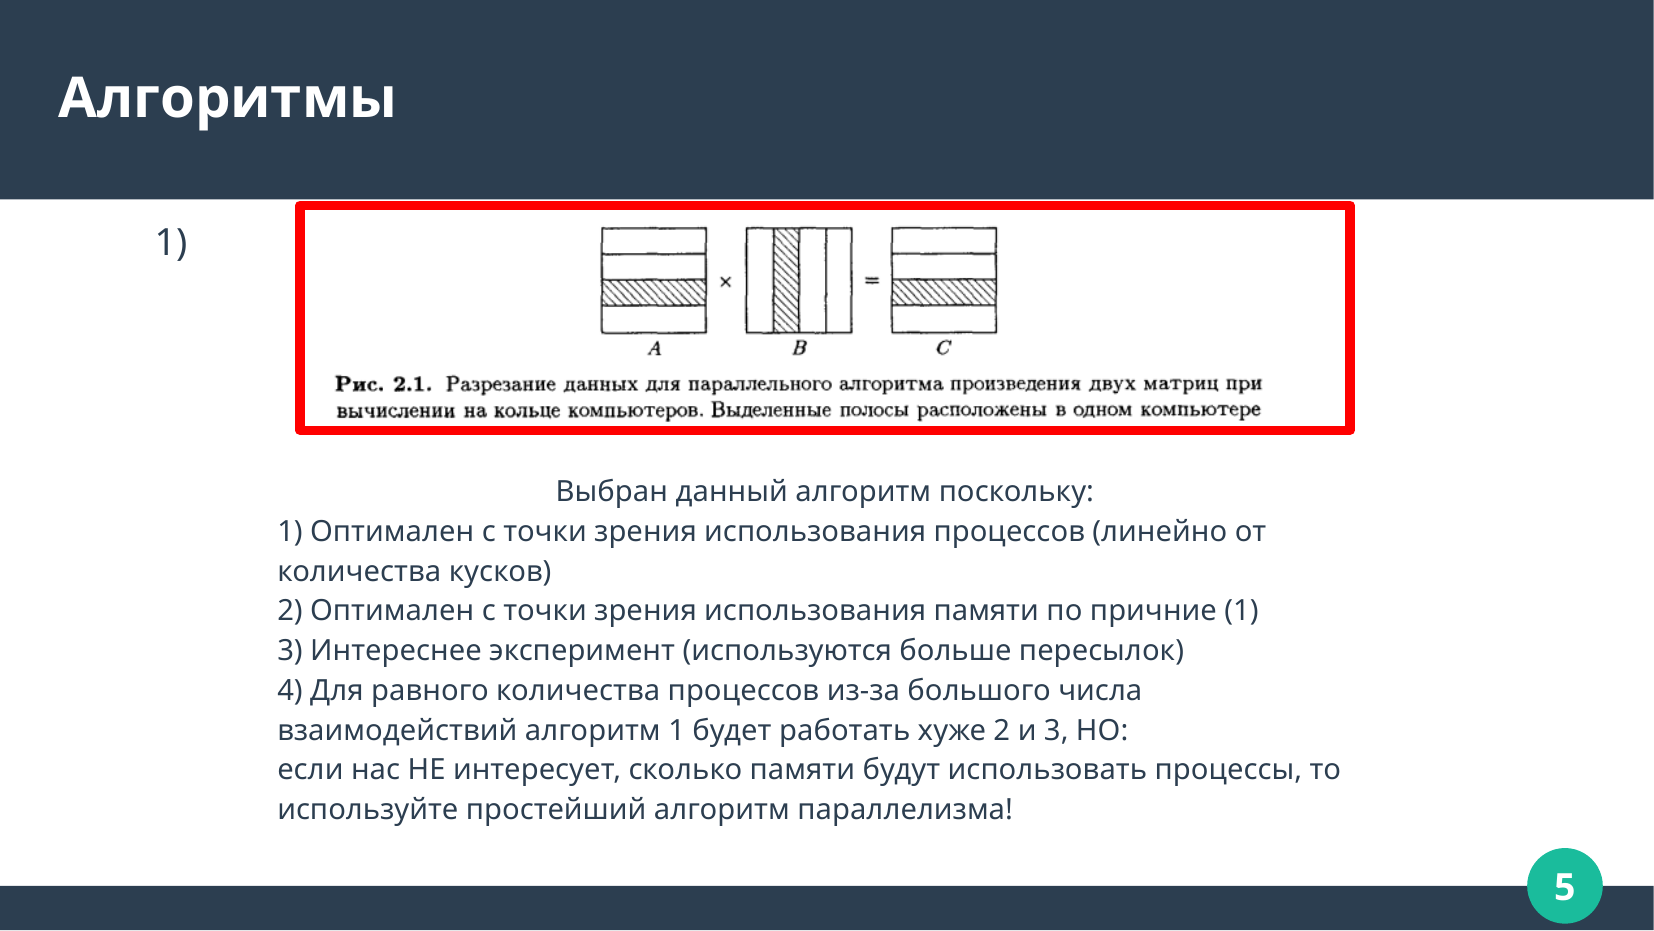

# Алгоритмы
1)
Выбран данный алгоритм поскольку:
1) Оптимален с точки зрения использования процессов (линейно от количества кусков)
2) Оптимален с точки зрения использования памяти по причние (1)
3) Интереснее эксперимент (используются больше пересылок)
4) Для равного количества процессов из-за большого числа взаимодействий алгоритм 1 будет работать хуже 2 и 3, НО:
если нас НЕ интересует, сколько памяти будут использовать процессы, то используйте простейший алгоритм параллелизма!